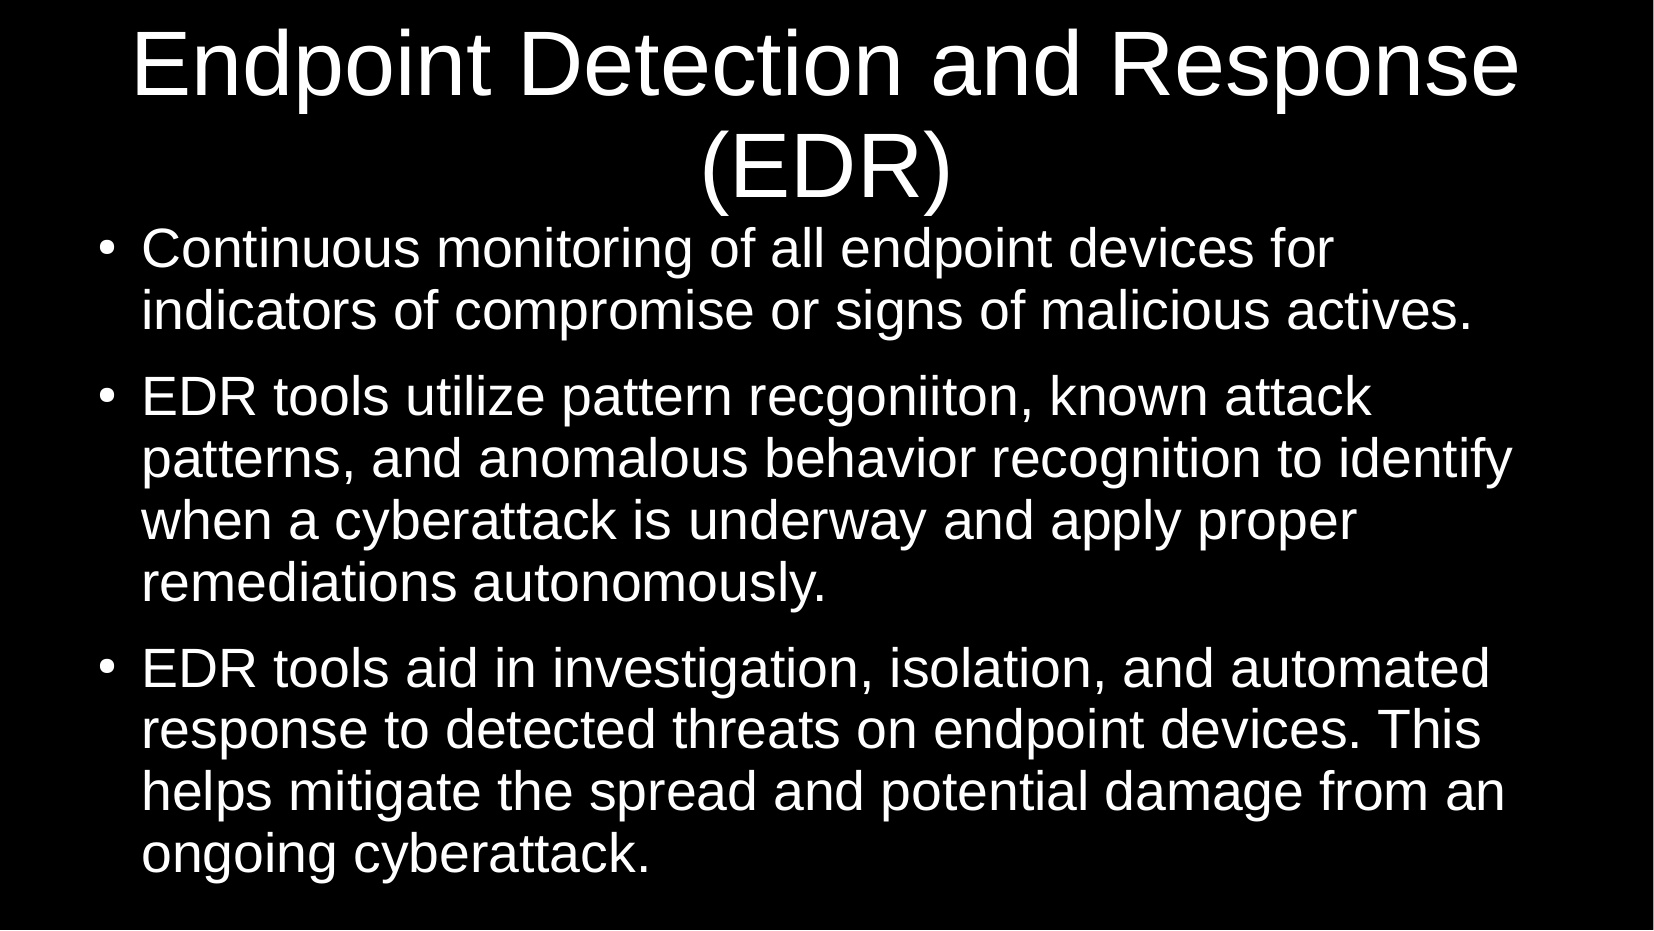

# Endpoint Detection and Response (EDR)
Continuous monitoring of all endpoint devices for indicators of compromise or signs of malicious actives.
EDR tools utilize pattern recgoniiton, known attack patterns, and anomalous behavior recognition to identify when a cyberattack is underway and apply proper remediations autonomously.
EDR tools aid in investigation, isolation, and automated response to detected threats on endpoint devices. This helps mitigate the spread and potential damage from an ongoing cyberattack.